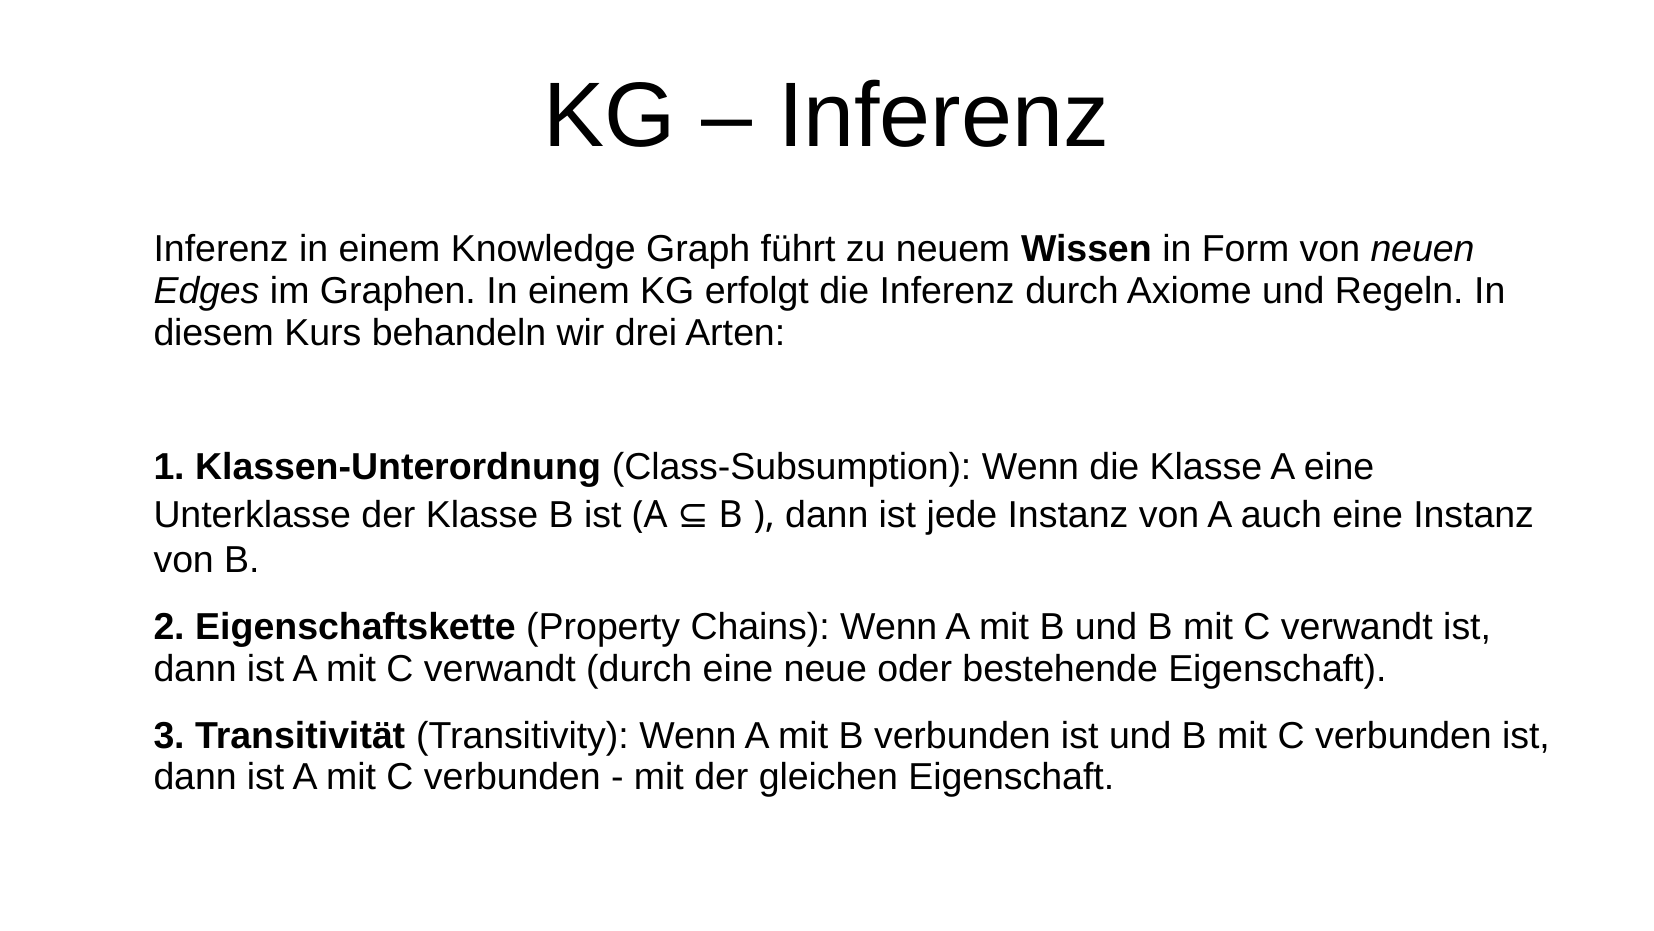

# KG – Inferenz
Inferenz in einem Knowledge Graph führt zu neuem Wissen in Form von neuen Edges im Graphen. In einem KG erfolgt die Inferenz durch Axiome und Regeln. In diesem Kurs behandeln wir drei Arten:
1. Klassen-Unterordnung (Class-Subsumption): Wenn die Klasse A eine Unterklasse der Klasse B ist (A ⊆ B ), dann ist jede Instanz von A auch eine Instanz von B.
2. Eigenschaftskette (Property Chains): Wenn A mit B und B mit C verwandt ist, dann ist A mit C verwandt (durch eine neue oder bestehende Eigenschaft).
3. Transitivität (Transitivity): Wenn A mit B verbunden ist und B mit C verbunden ist, dann ist A mit C verbunden - mit der gleichen Eigenschaft.